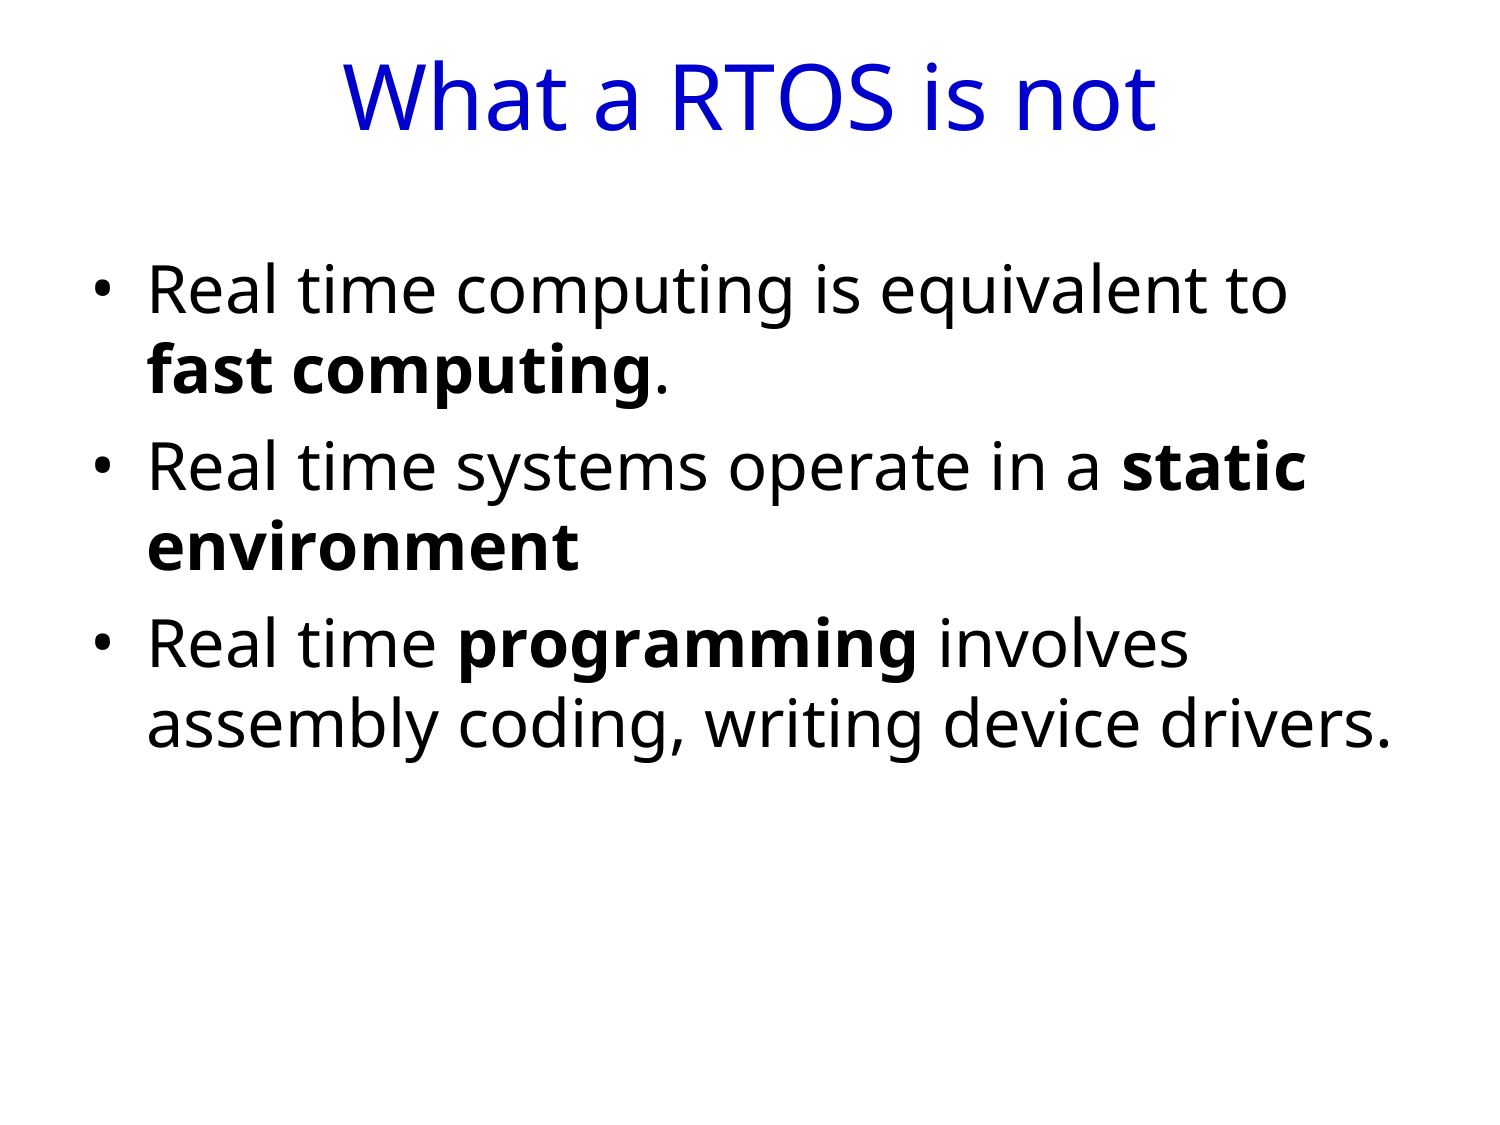

# What a RTOS is not
Real time computing is equivalent to fast computing.
Real time systems operate in a static environment
Real time programming involves assembly coding, writing device drivers.